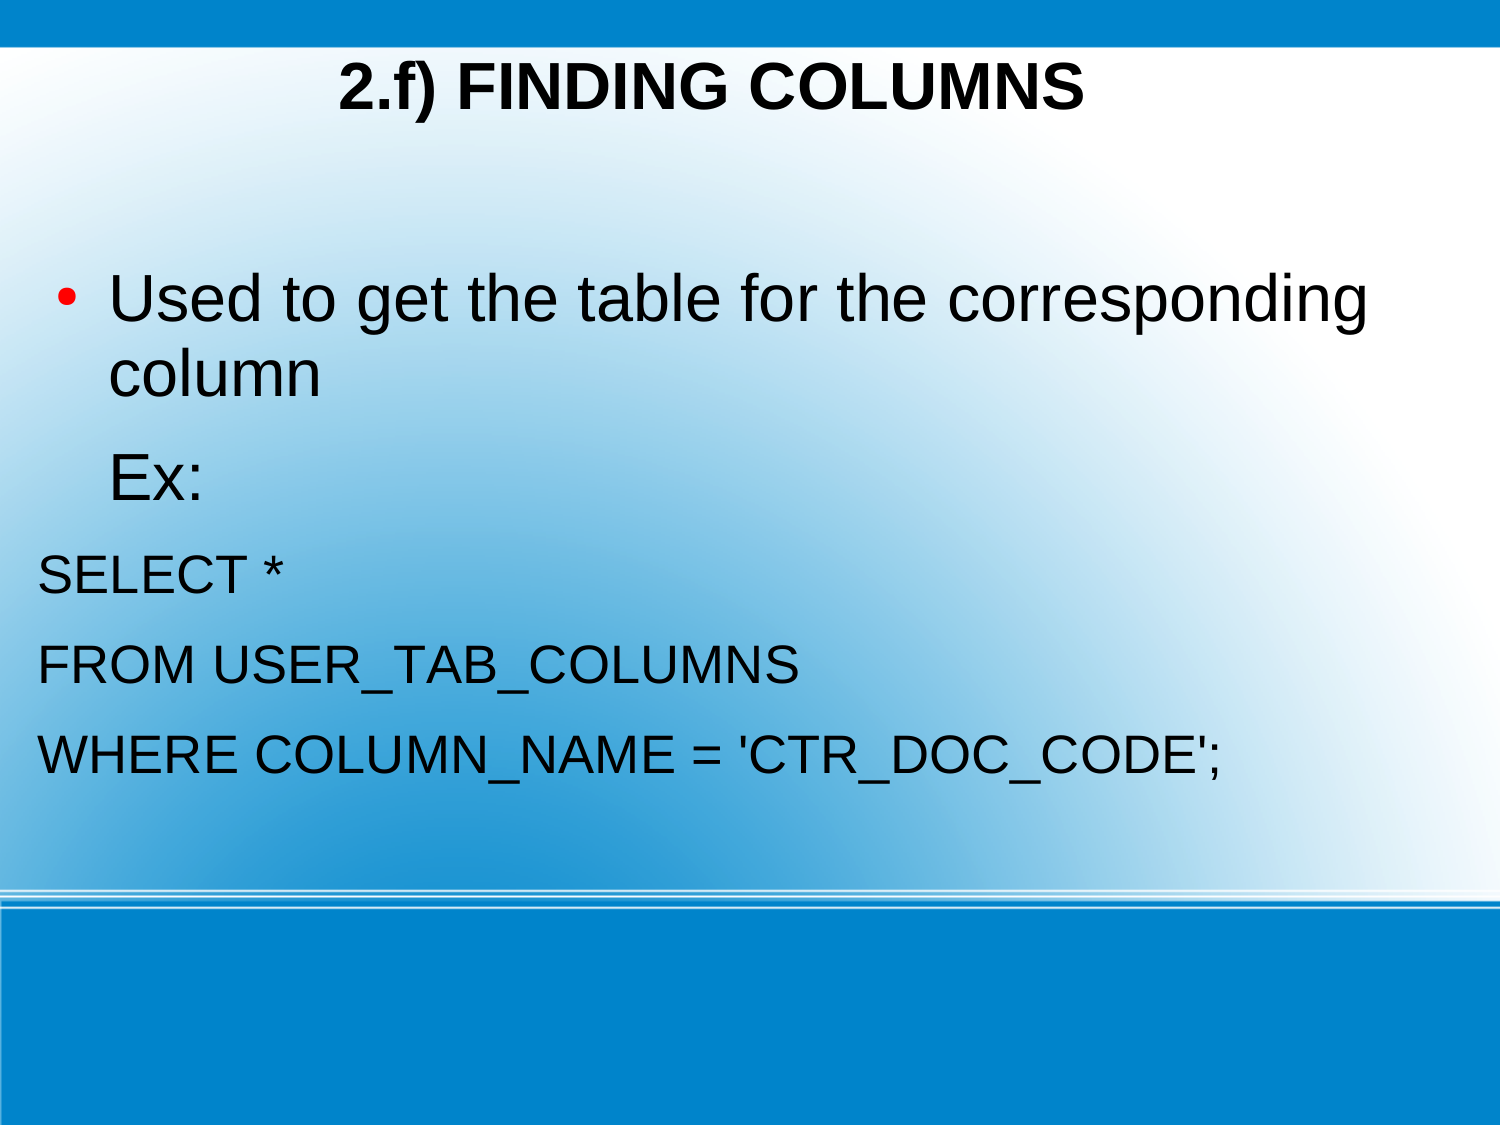

# 2.f) FINDING COLUMNS
Used to get the table for the corresponding column
Ex:
SELECT *
FROM USER_TAB_COLUMNS
WHERE COLUMN_NAME = 'CTR_DOC_CODE';